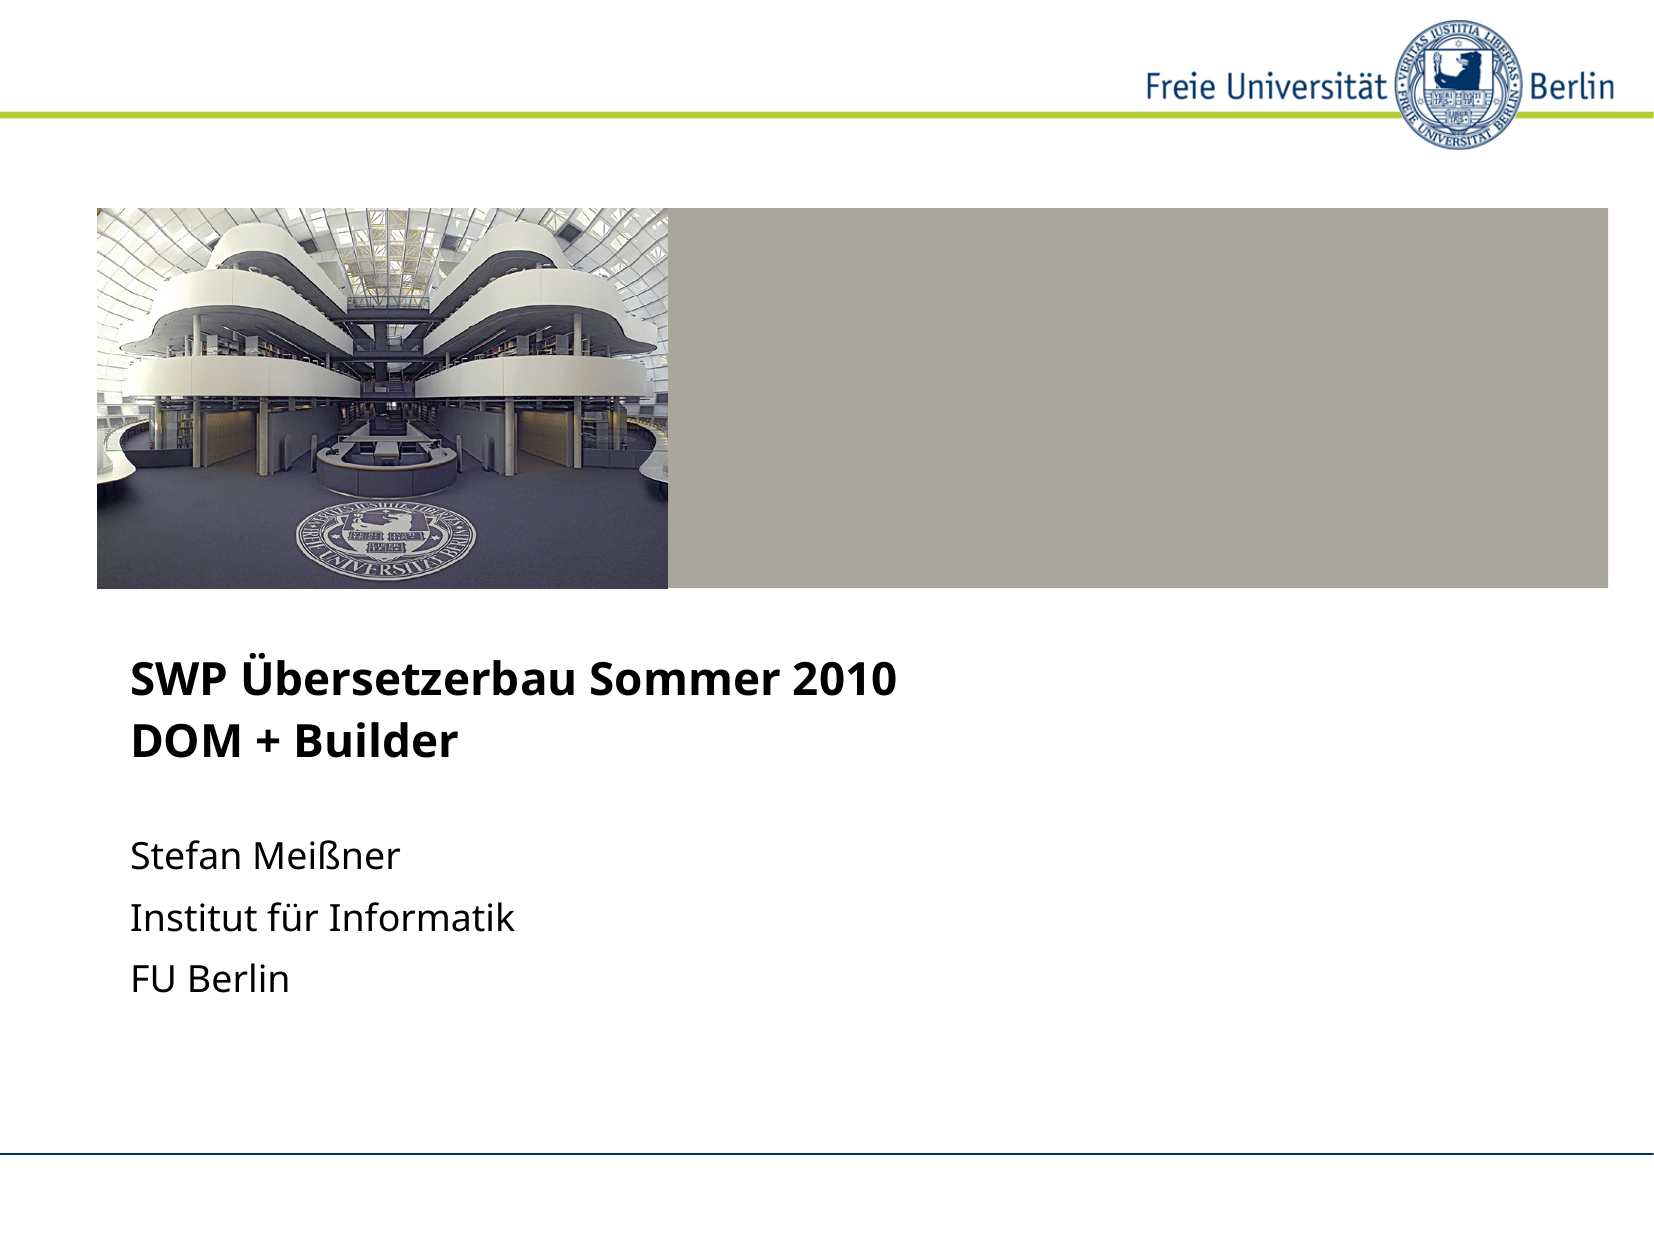

# SWP Übersetzerbau Sommer 2010 DOM + Builder
Stefan Meißner
Institut für Informatik
FU Berlin